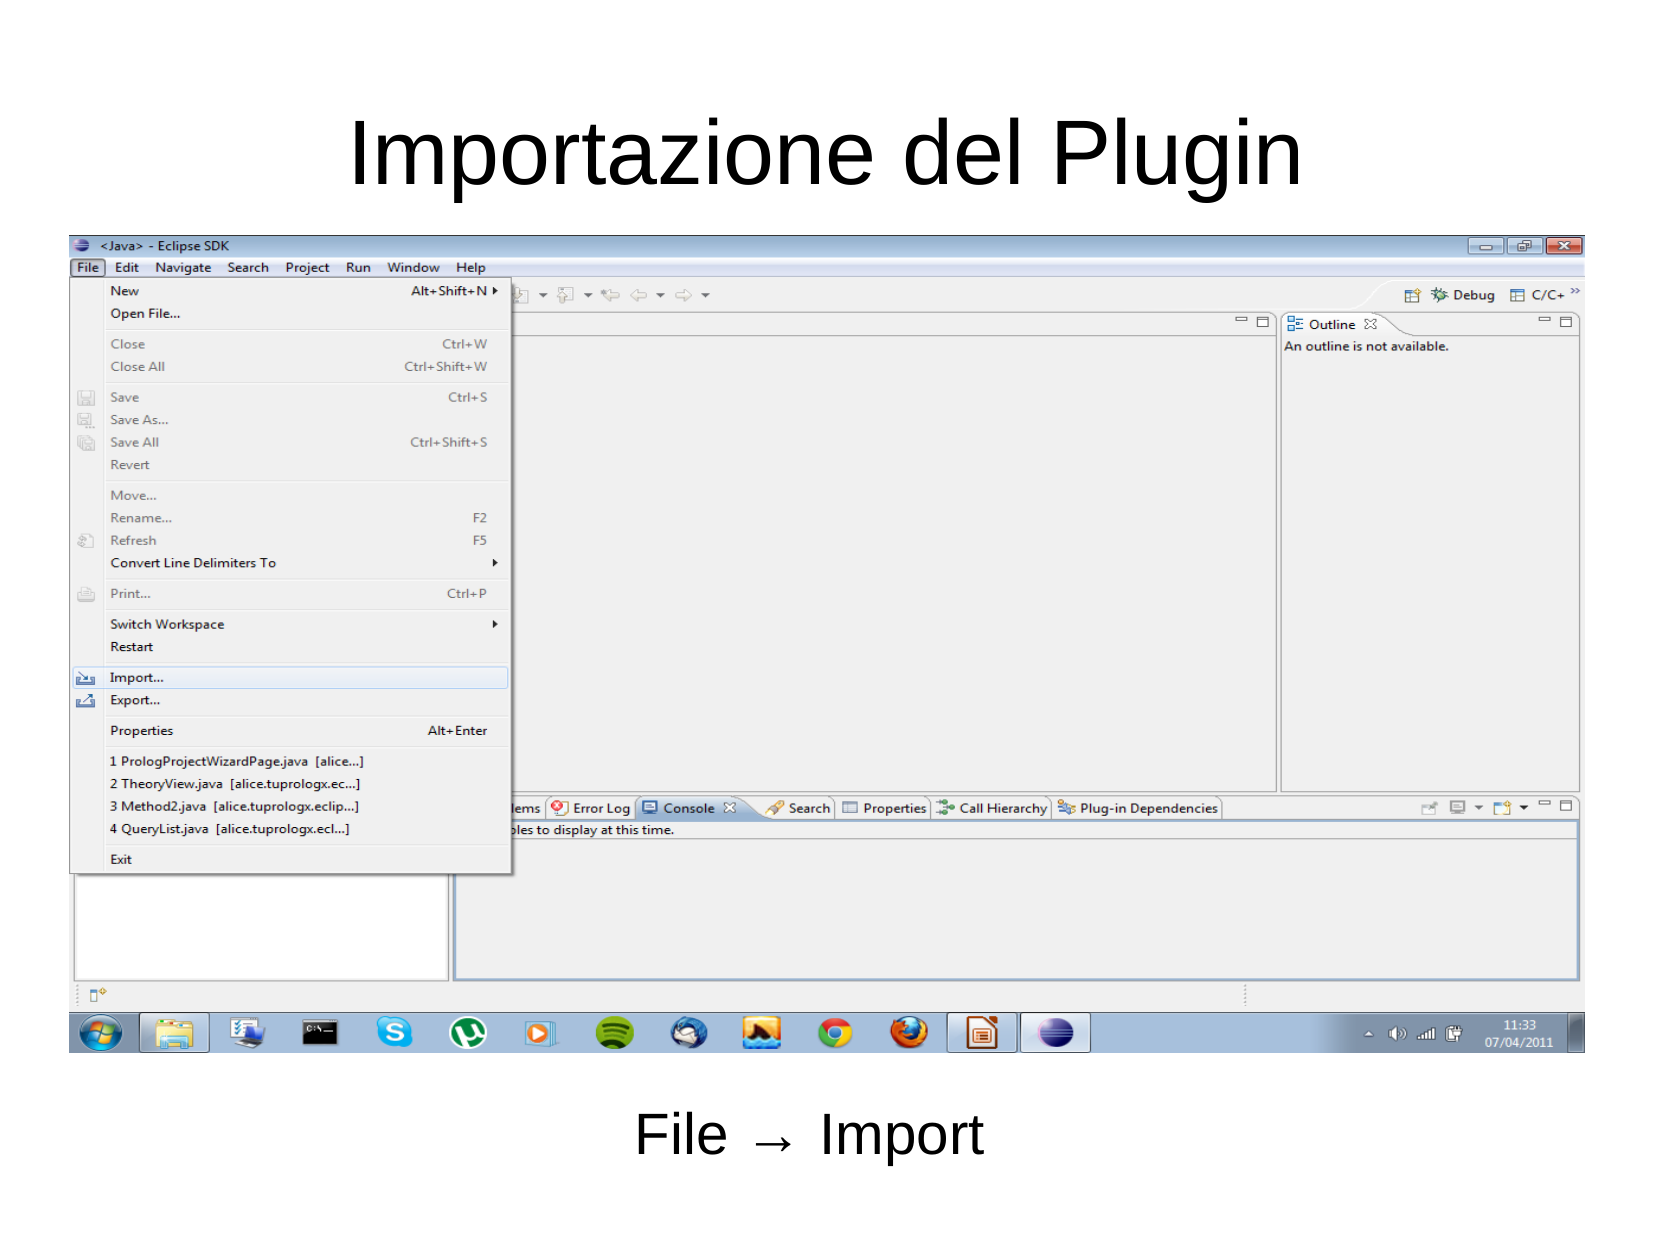

# Importazione del Plugin
File → Import